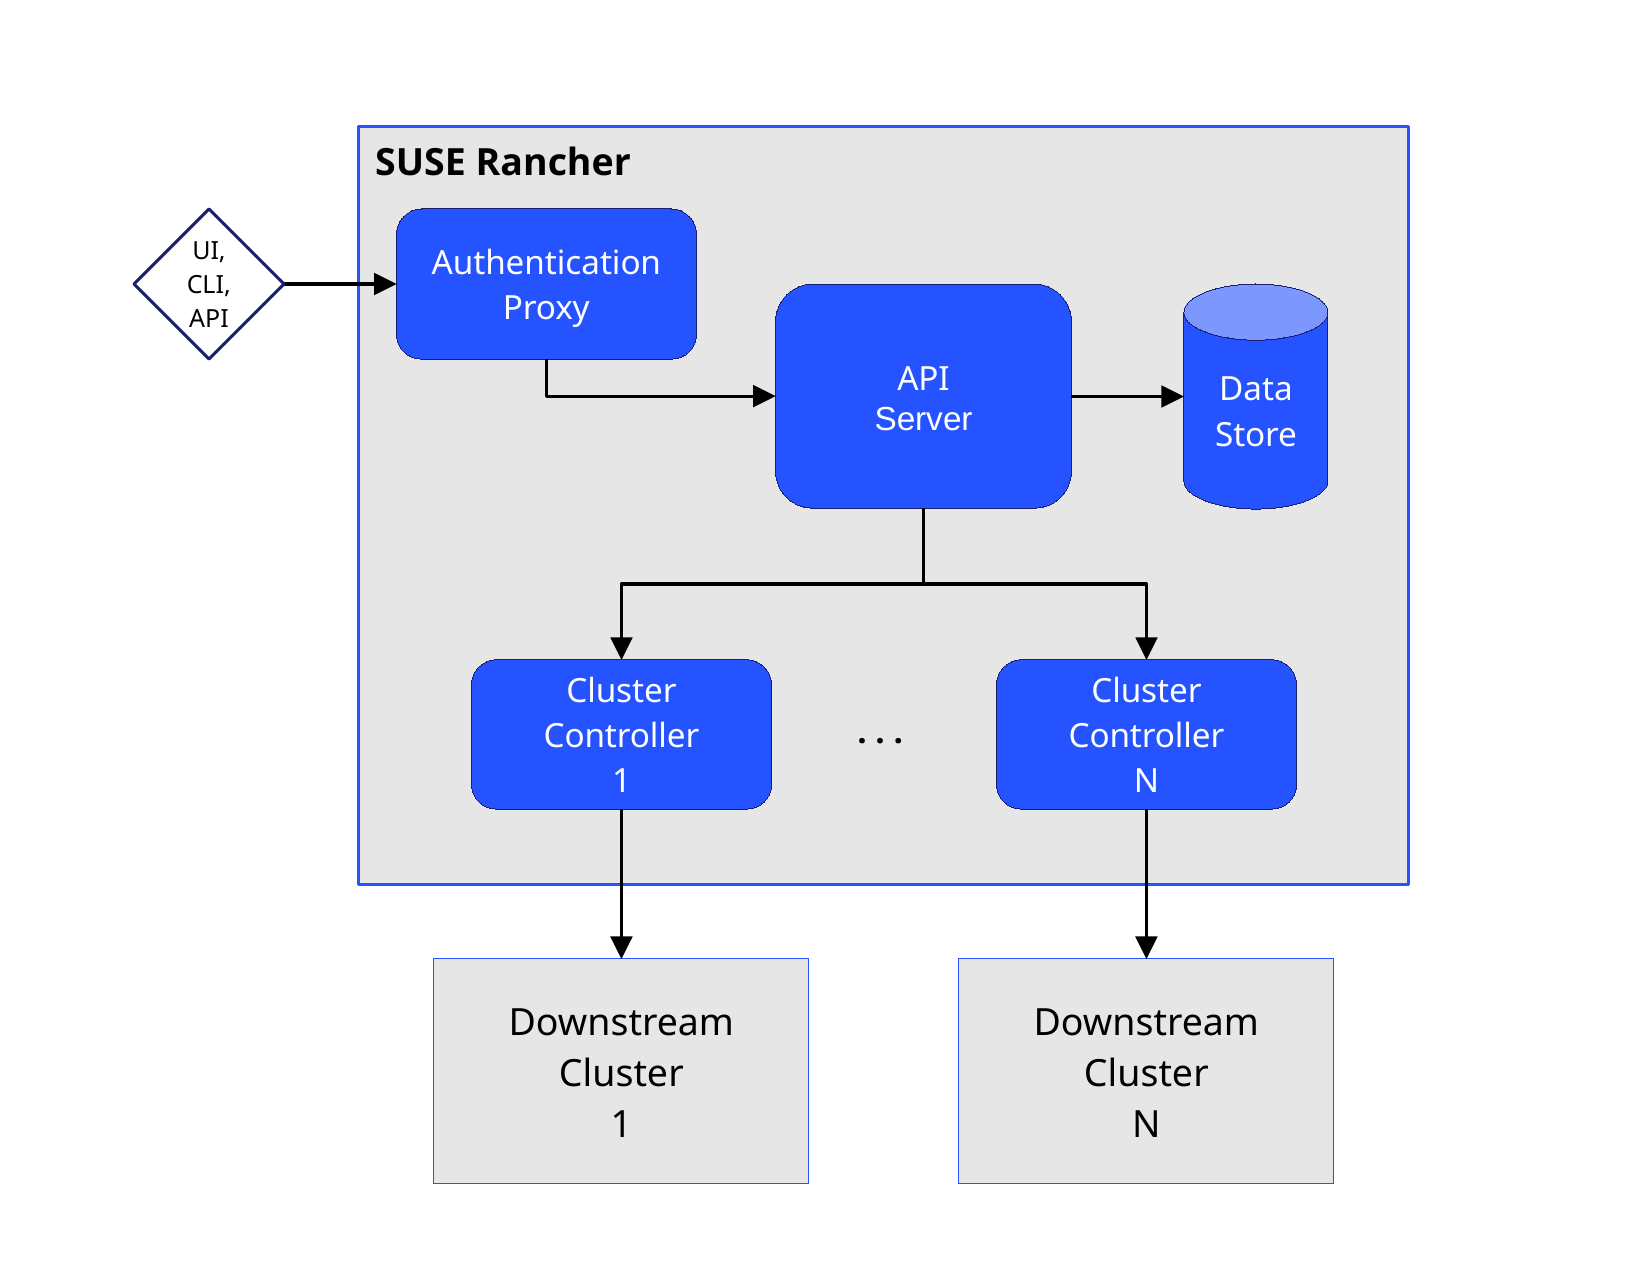

SUSE Rancher
UI,
CLI,
API
Authentication
Proxy
Data
Store
API
Server
Cluster
Controller
1
Cluster
Controller
N
. . .
Downstream
Cluster
1
Downstream
Cluster
N